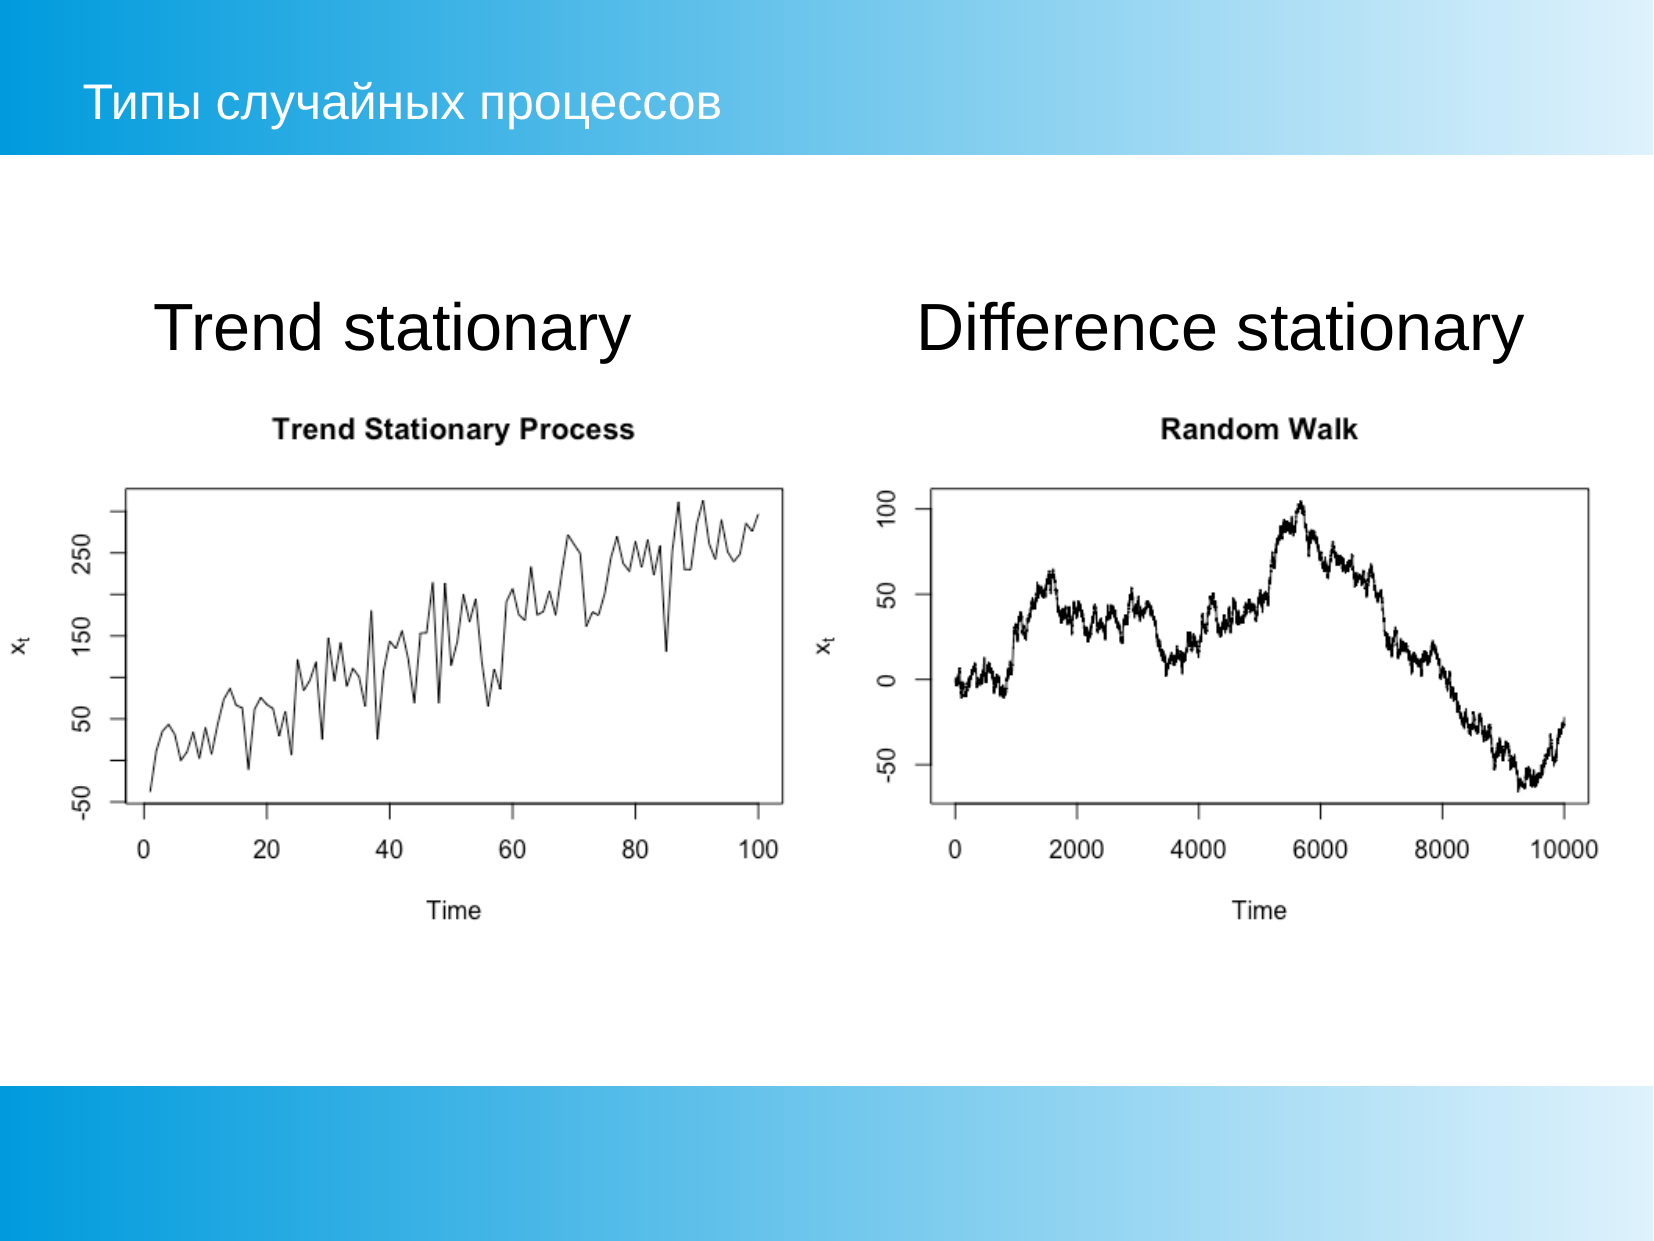

# Типы случайных процессов
Trend stationary
Difference stationary